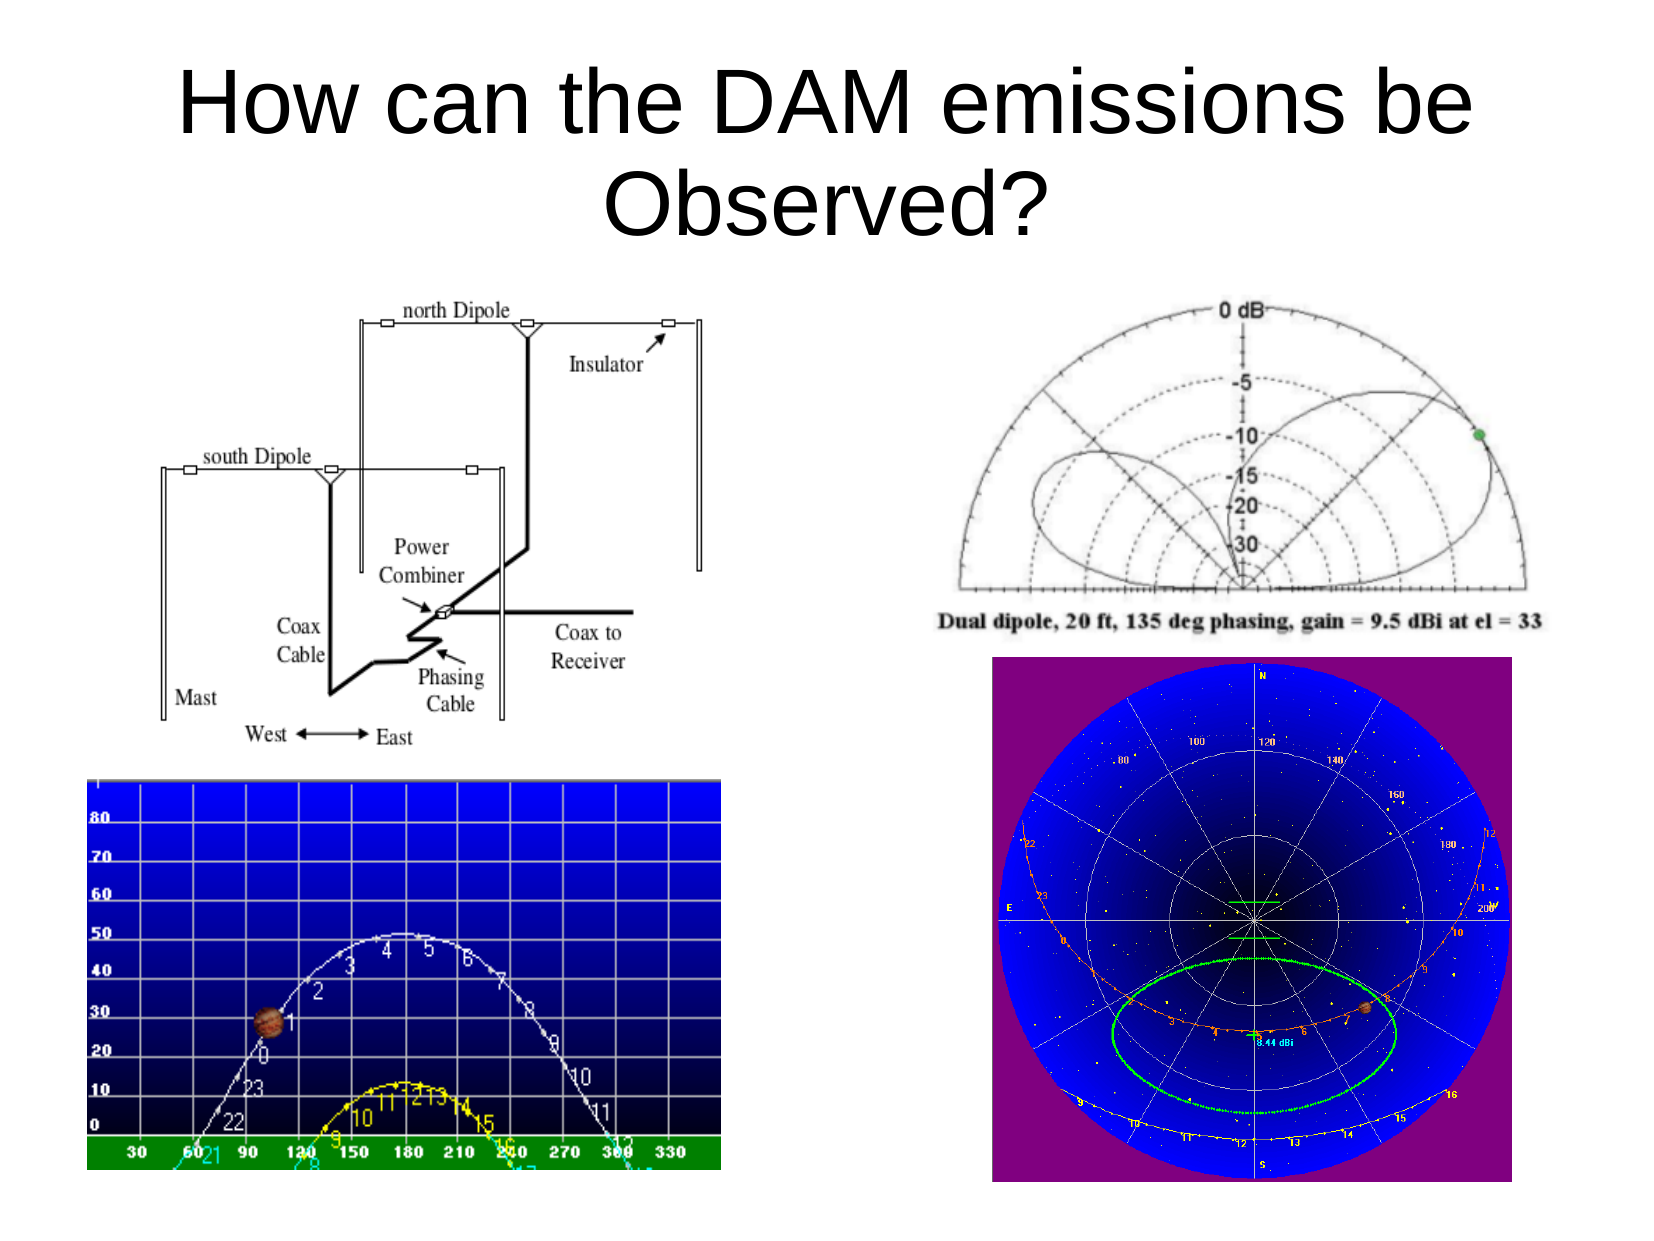

# How can the DAM emissions be Observed?